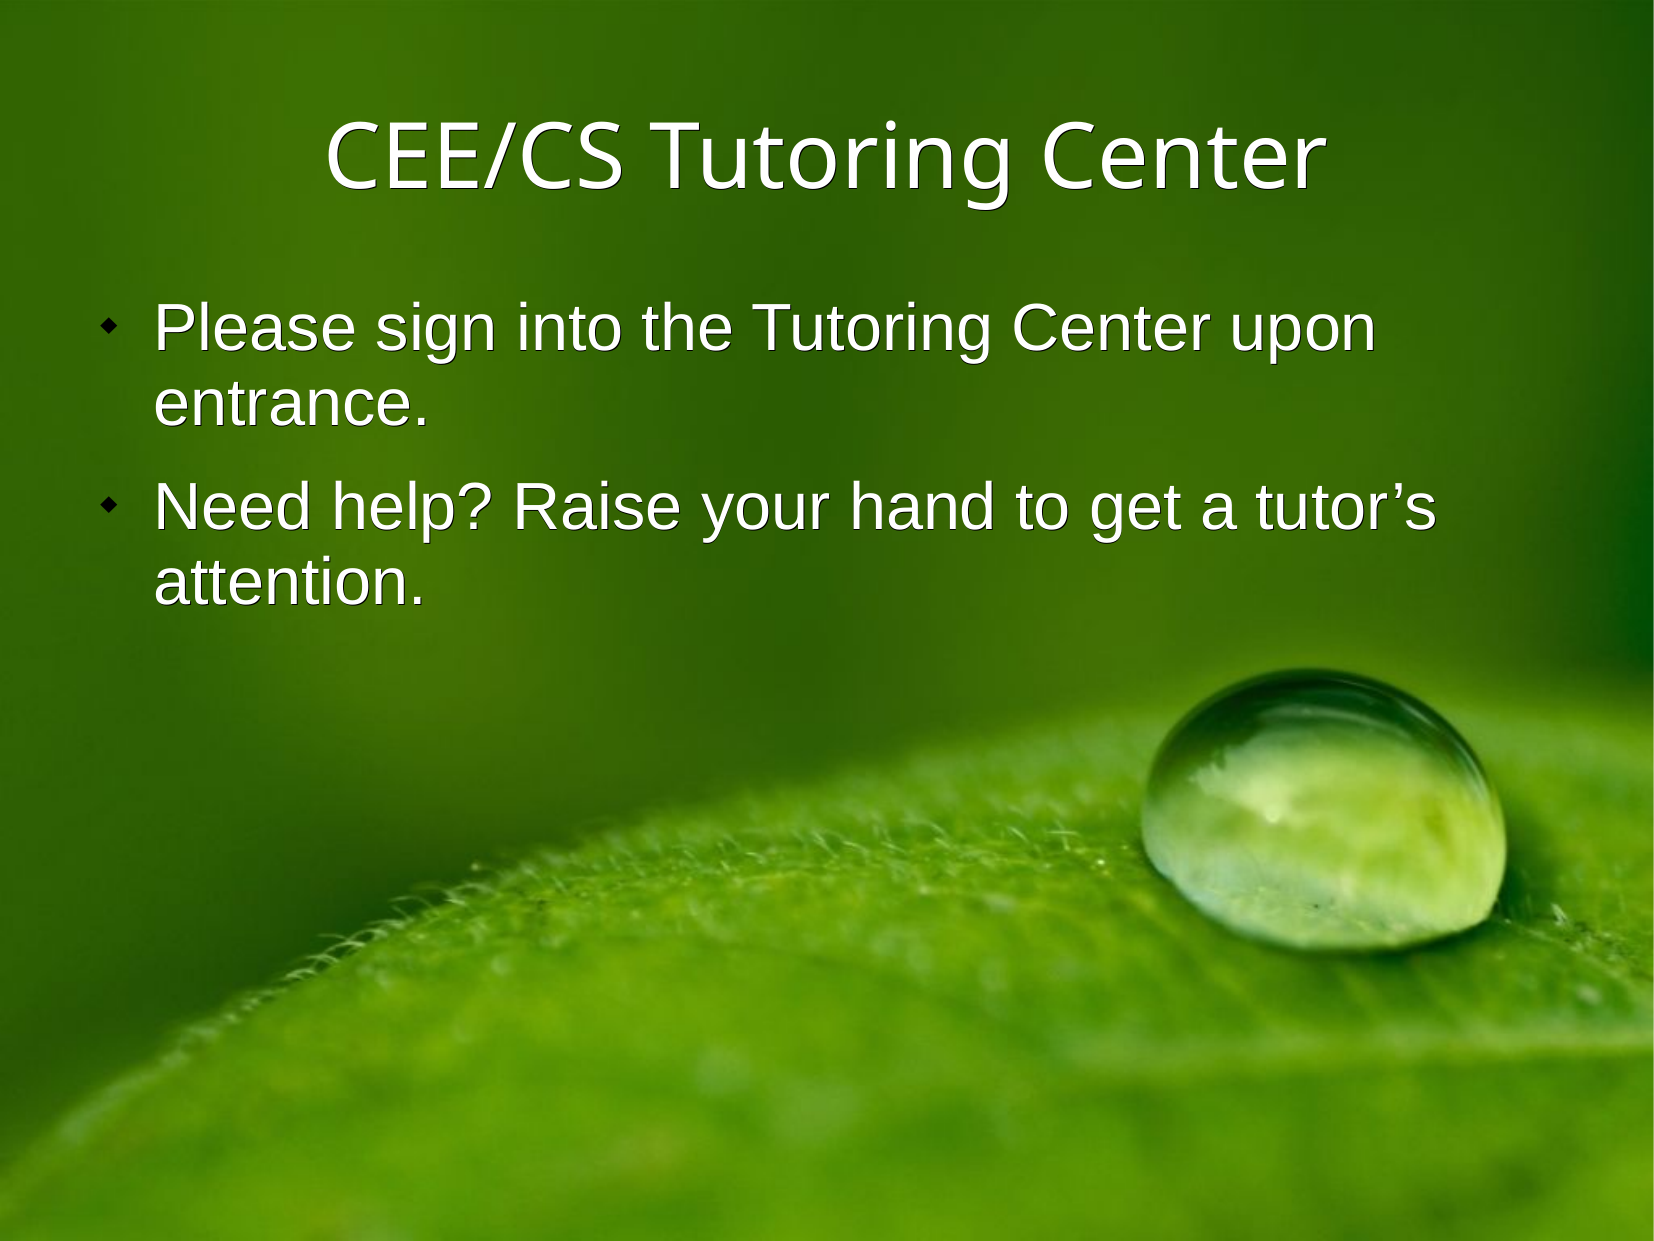

# CEE/CS Tutoring Center
Please sign into the Tutoring Center upon entrance.
Need help? Raise your hand to get a tutor’s attention.